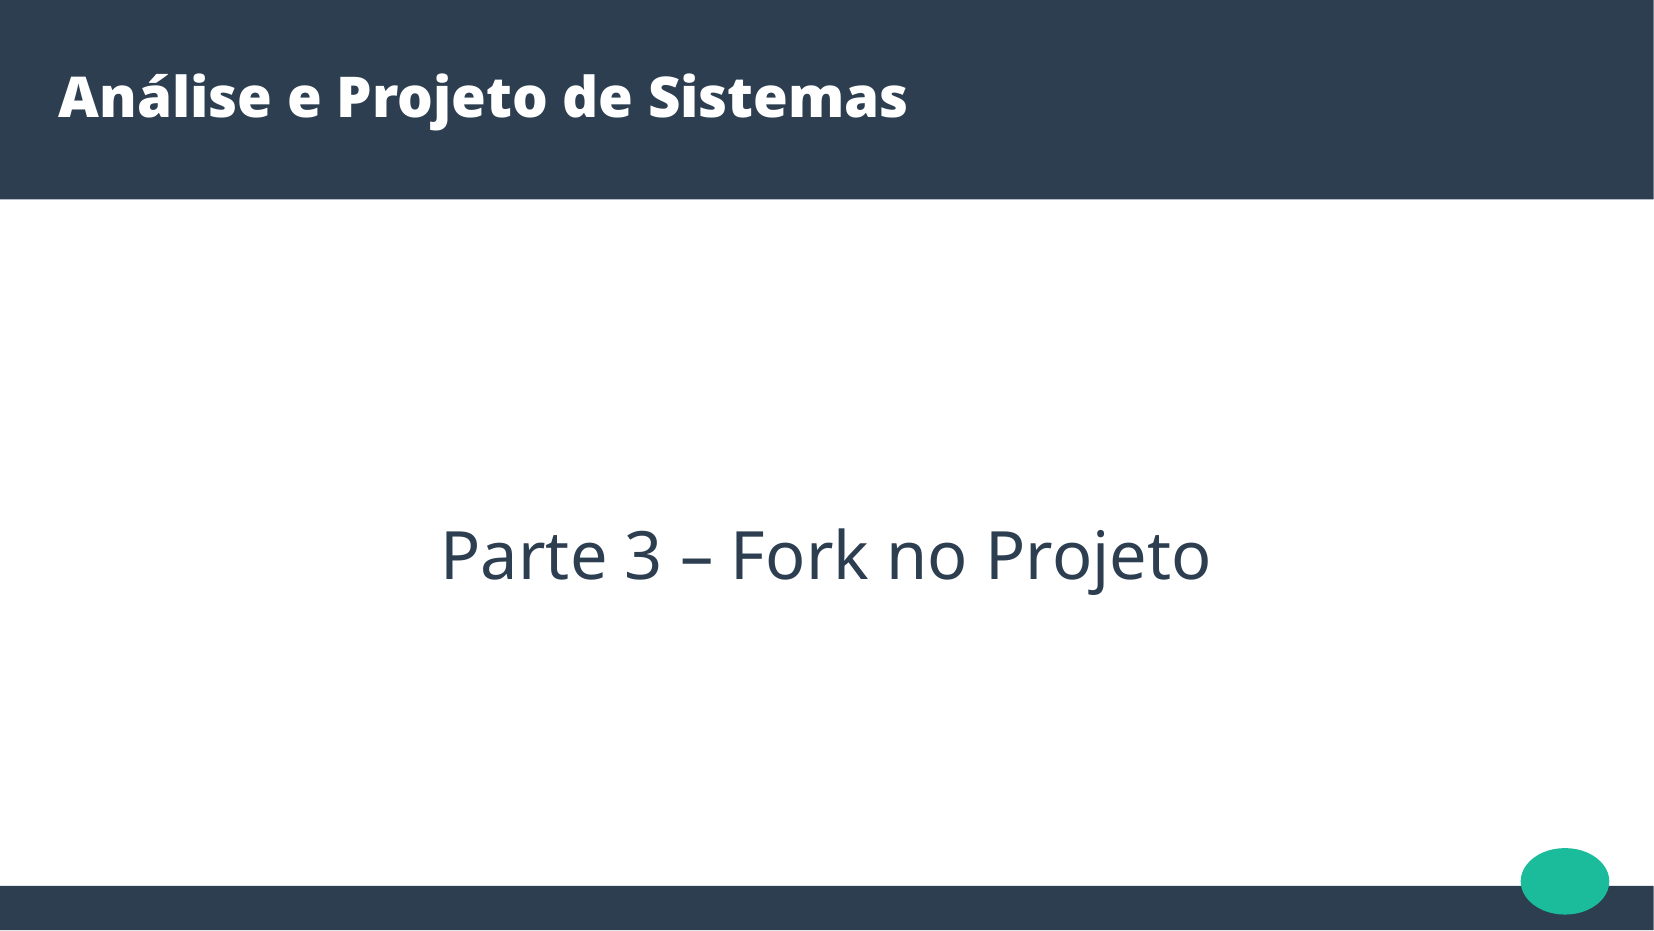

# Análise e Projeto de Sistemas
Parte 3 – Fork no Projeto